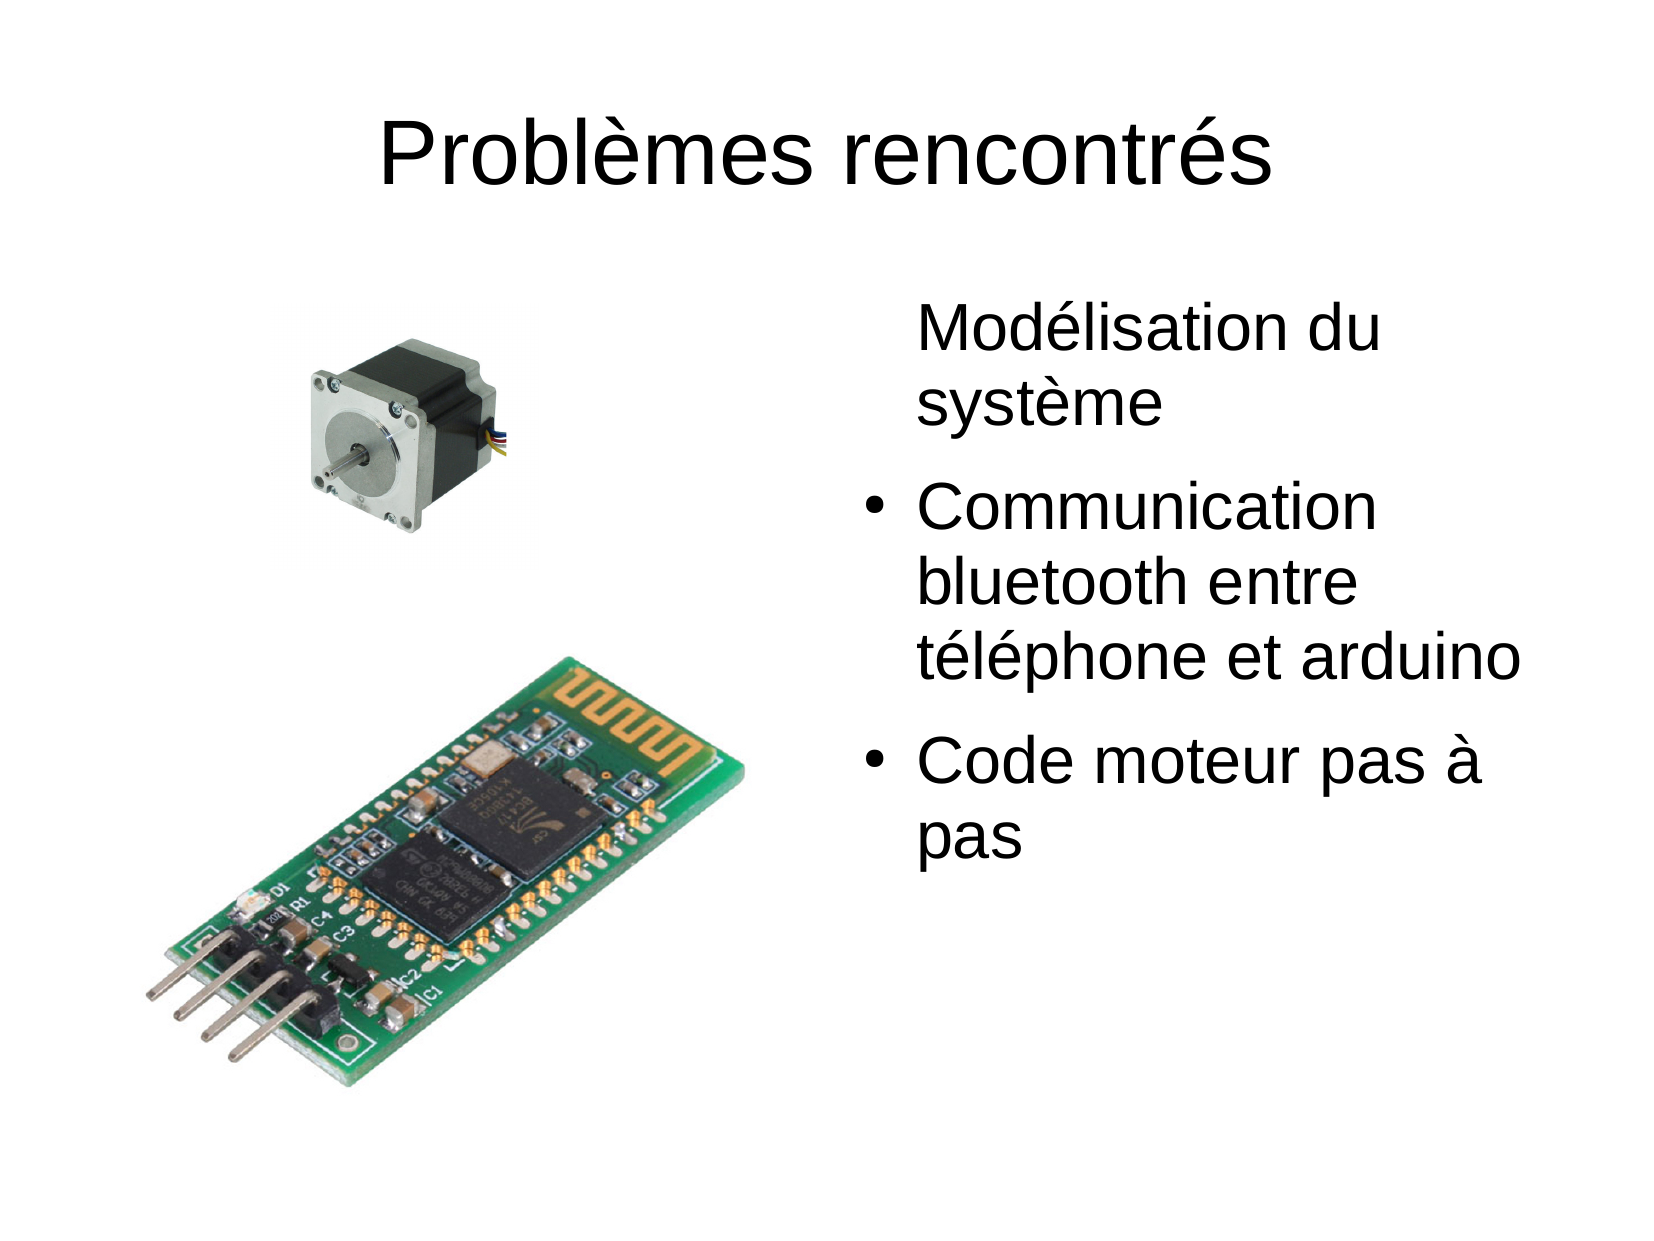

# Problèmes rencontrés
Modélisation du système
Communication bluetooth entre téléphone et arduino
Code moteur pas à pas